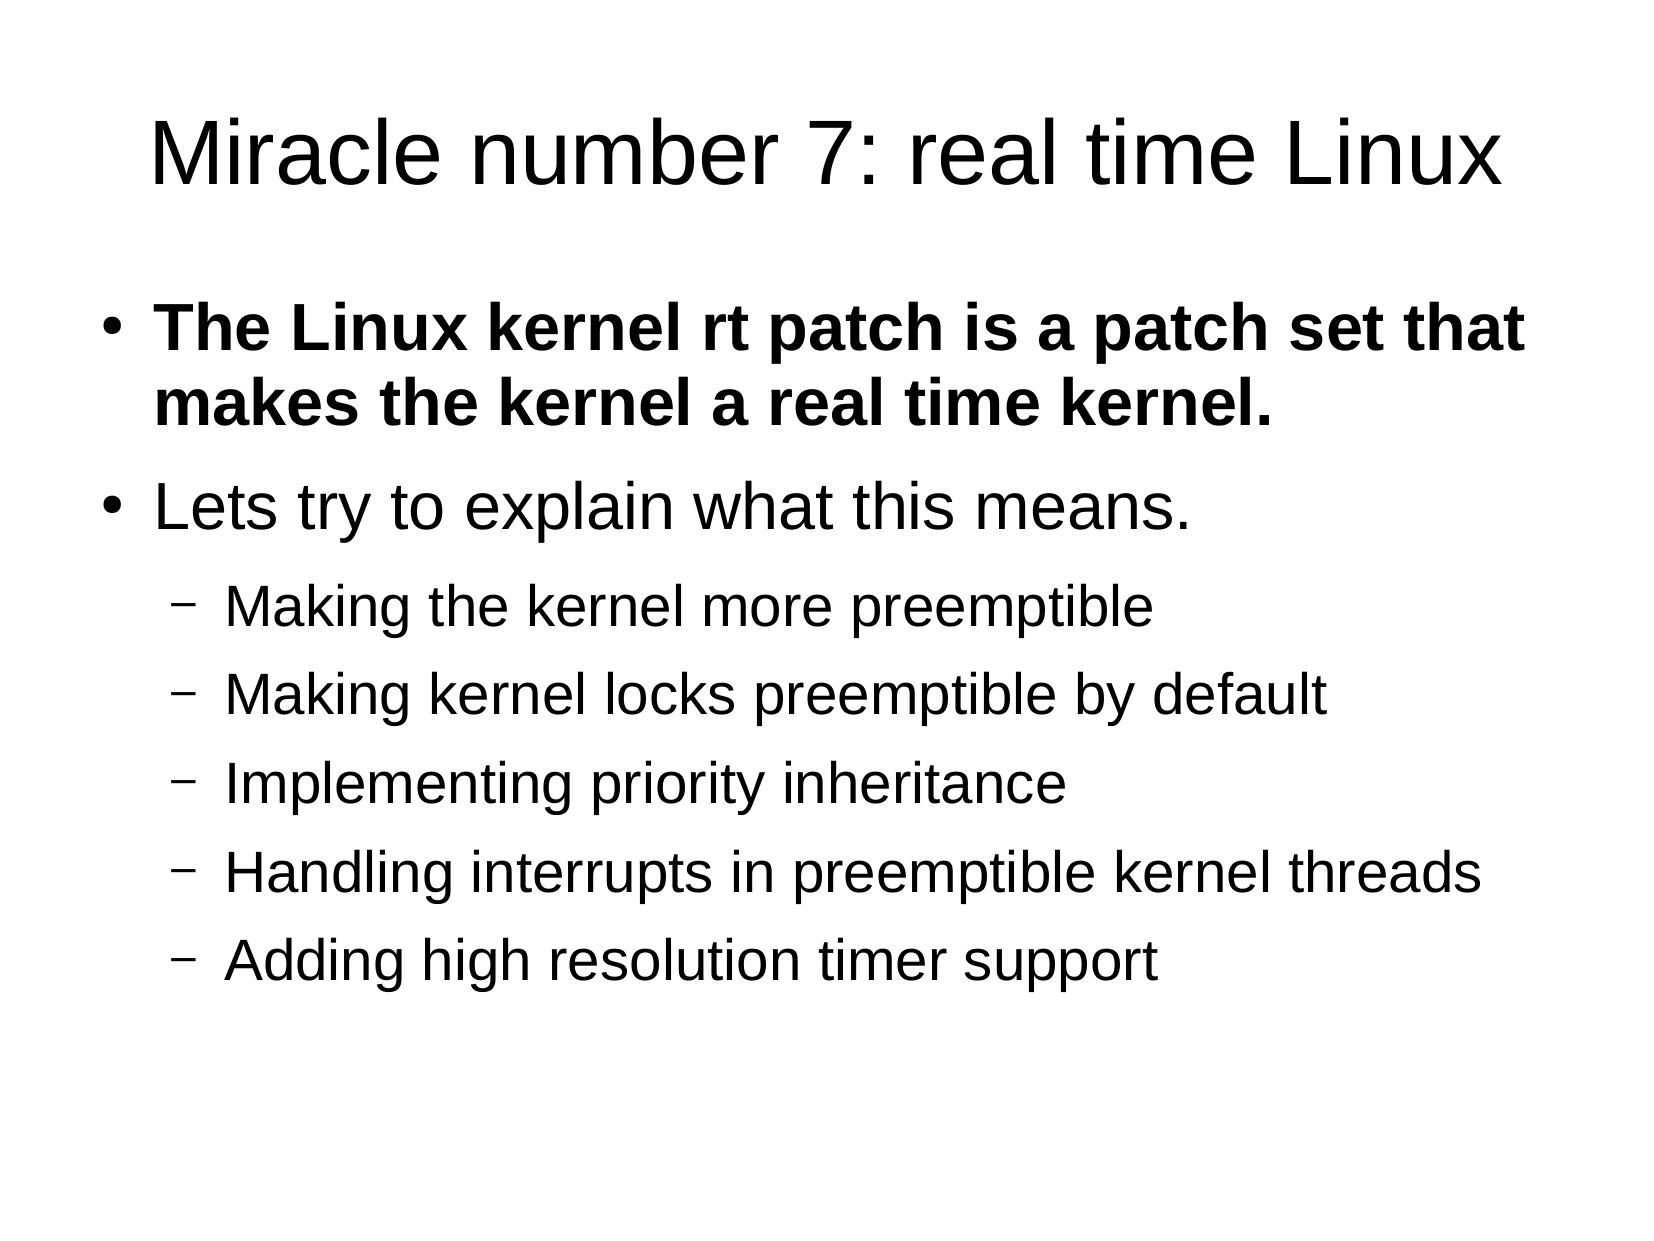

# Miracle number 7: real time Linux
The Linux kernel rt patch is a patch set that makes the kernel a real time kernel.
Lets try to explain what this means.
Making the kernel more preemptible
Making kernel locks preemptible by default
Implementing priority inheritance
Handling interrupts in preemptible kernel threads
Adding high resolution timer support